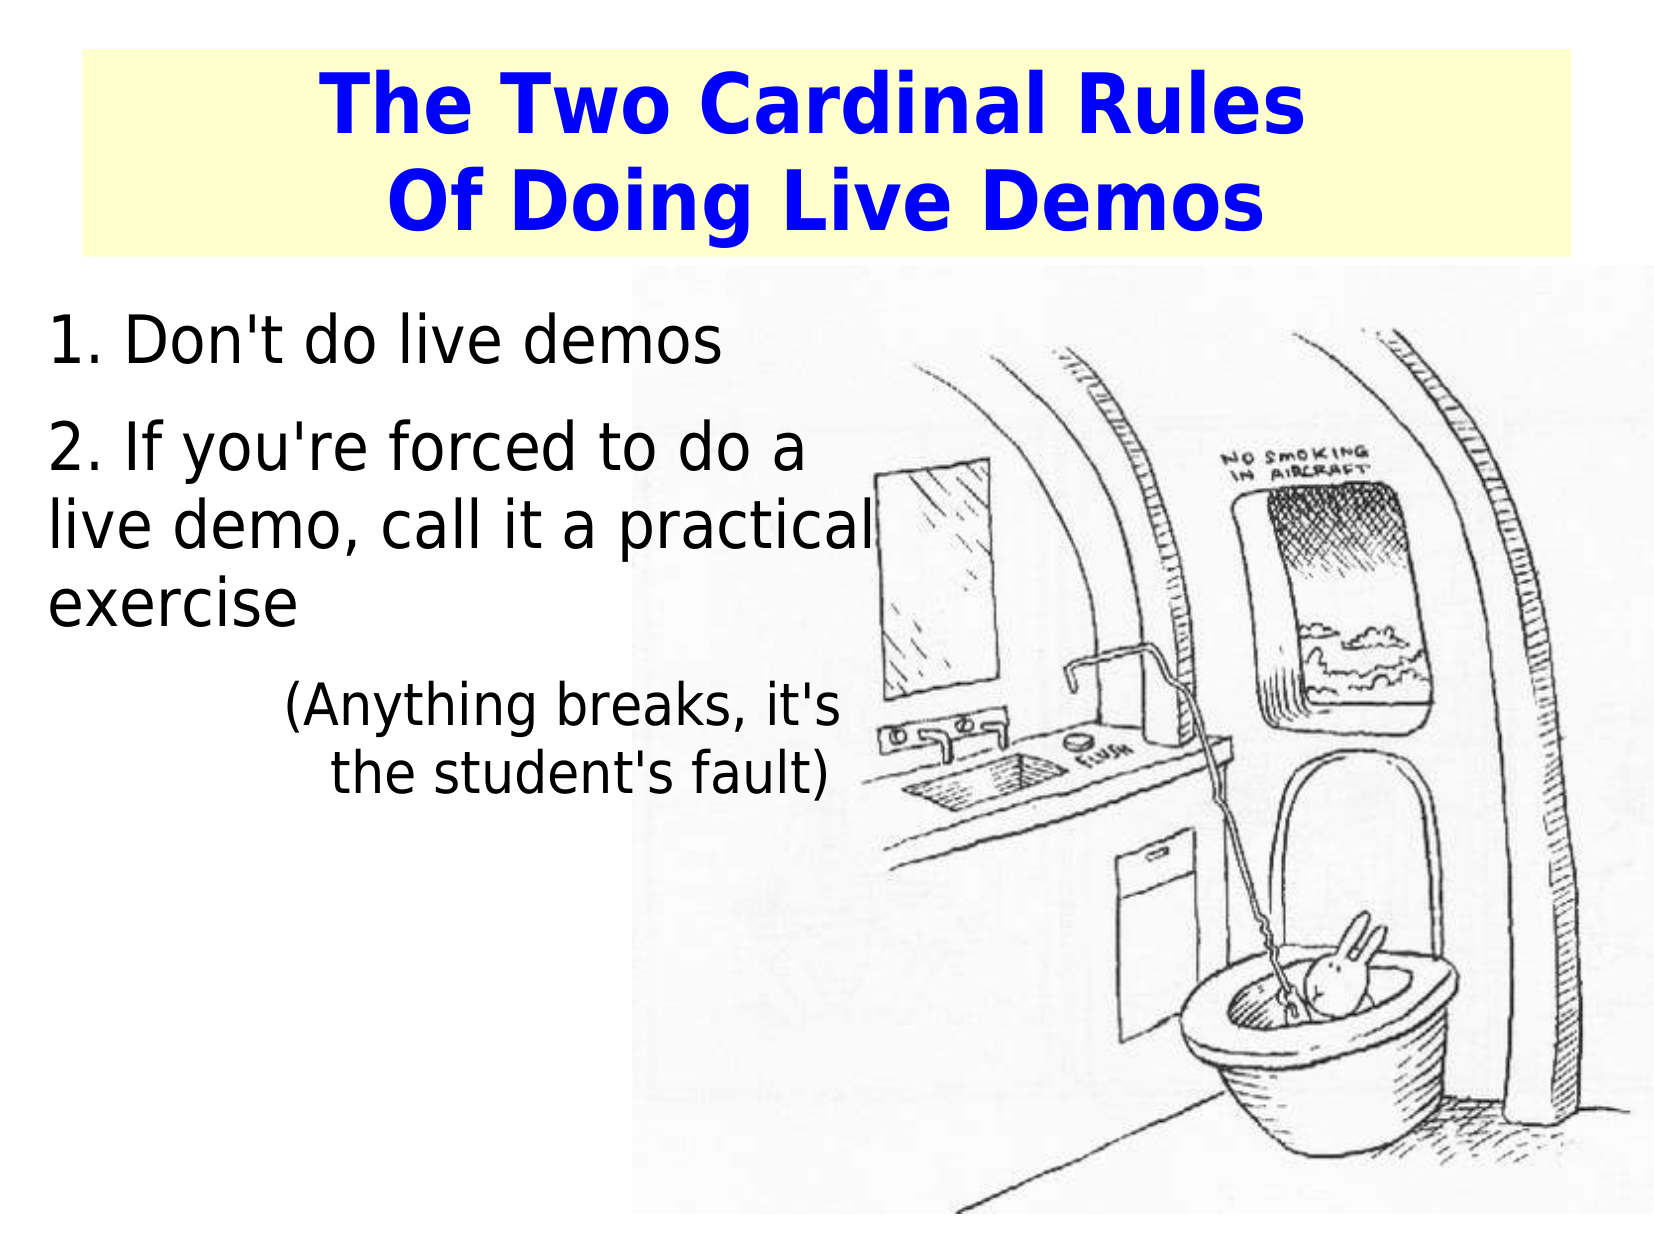

# The Two Cardinal Rules Of Doing Live Demos
1. Don't do live demos
2. If you're forced to do a live demo, call it a practical exercise
(Anything breaks, it's the student's fault)
O. Smirnov - M.E. & MeqTrees - GLOW2010
27